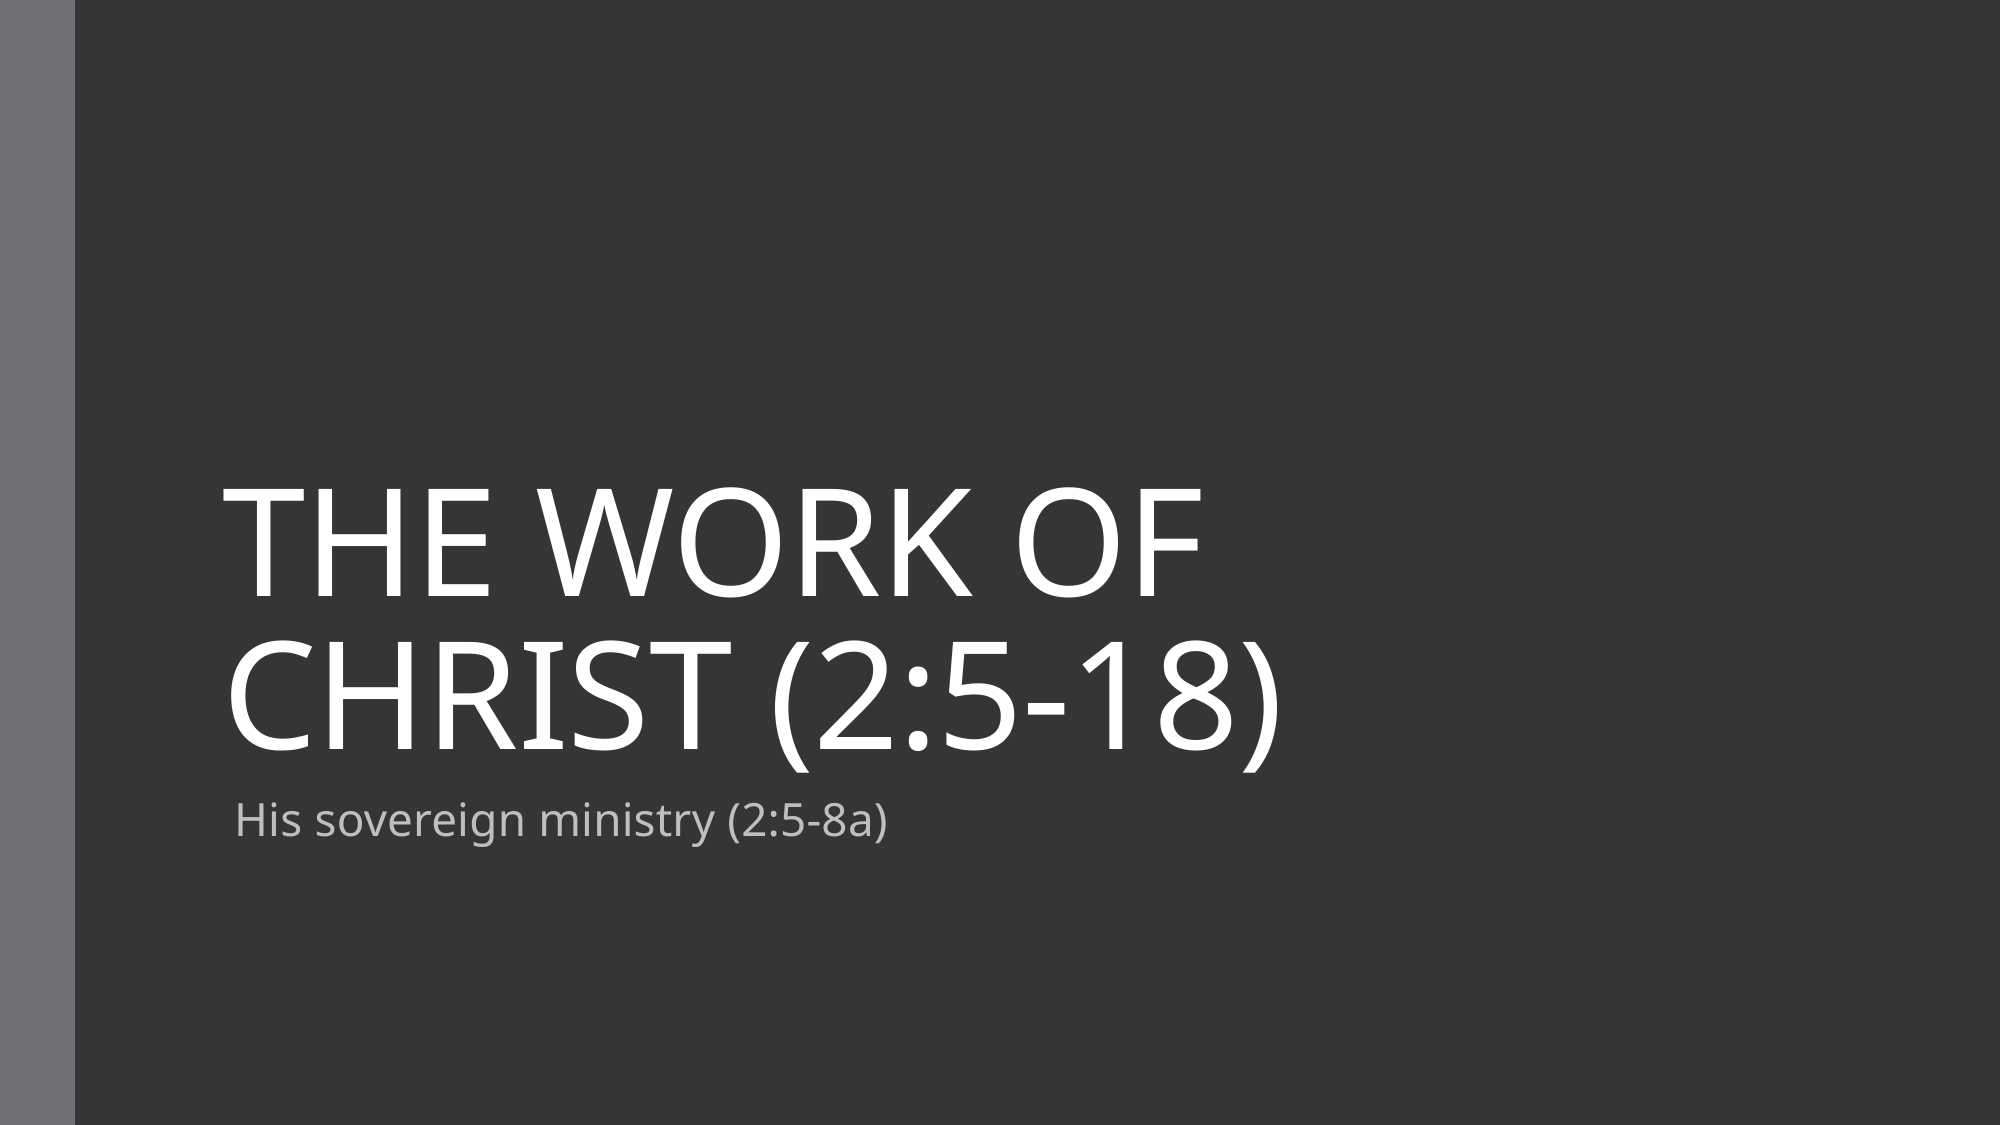

# THE WORK OF CHRIST (2:5-18)
 His sovereign ministry (2:5-8a)